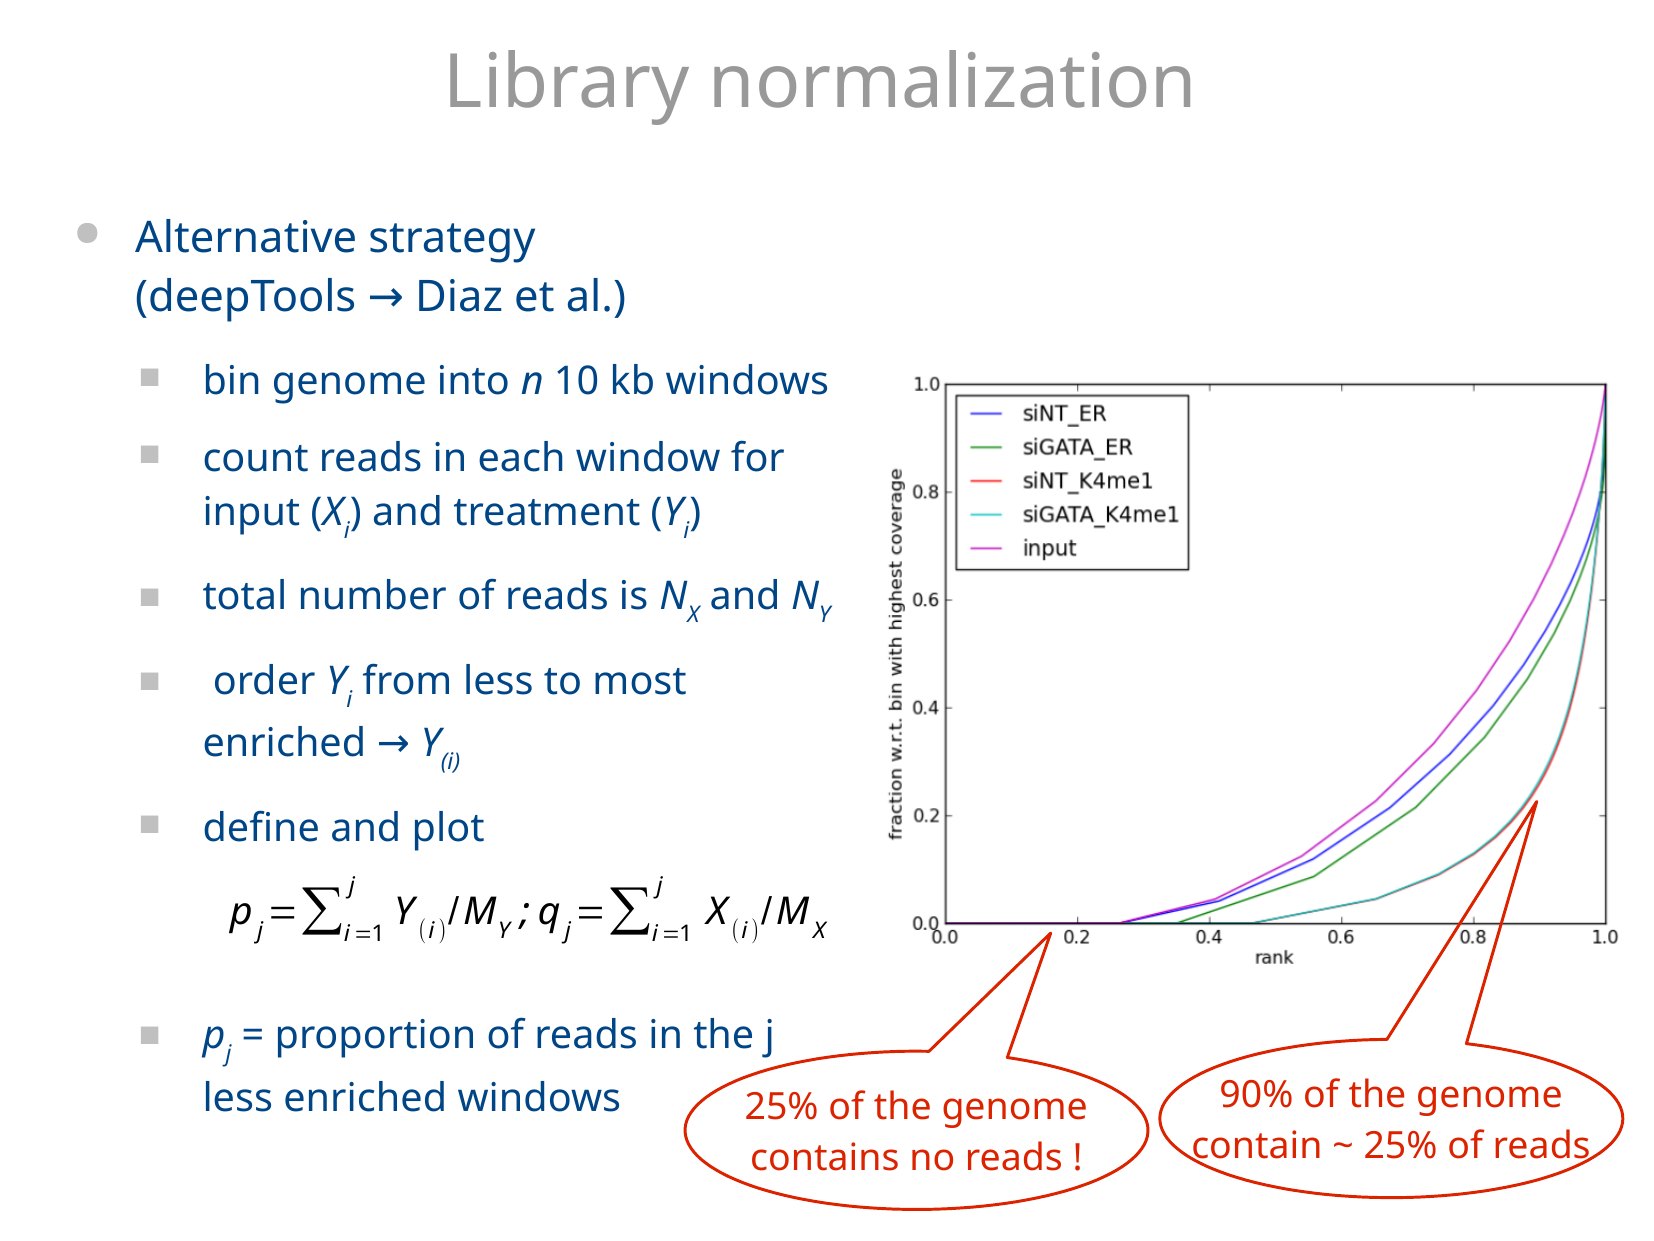

# Library normalization
Alternative strategy
(deepTools → Diaz et al.)
bin genome into n 10 kb windows
count reads in each window for input (Xi) and treatment (Yi)
total number of reads is NX and NY
 order Yi from less to most enriched → Y(i)
define and plot
pj = proportion of reads in the j less enriched windows
90% of the genome
contain ~ 25% of reads
25% of the genome
contains no reads !